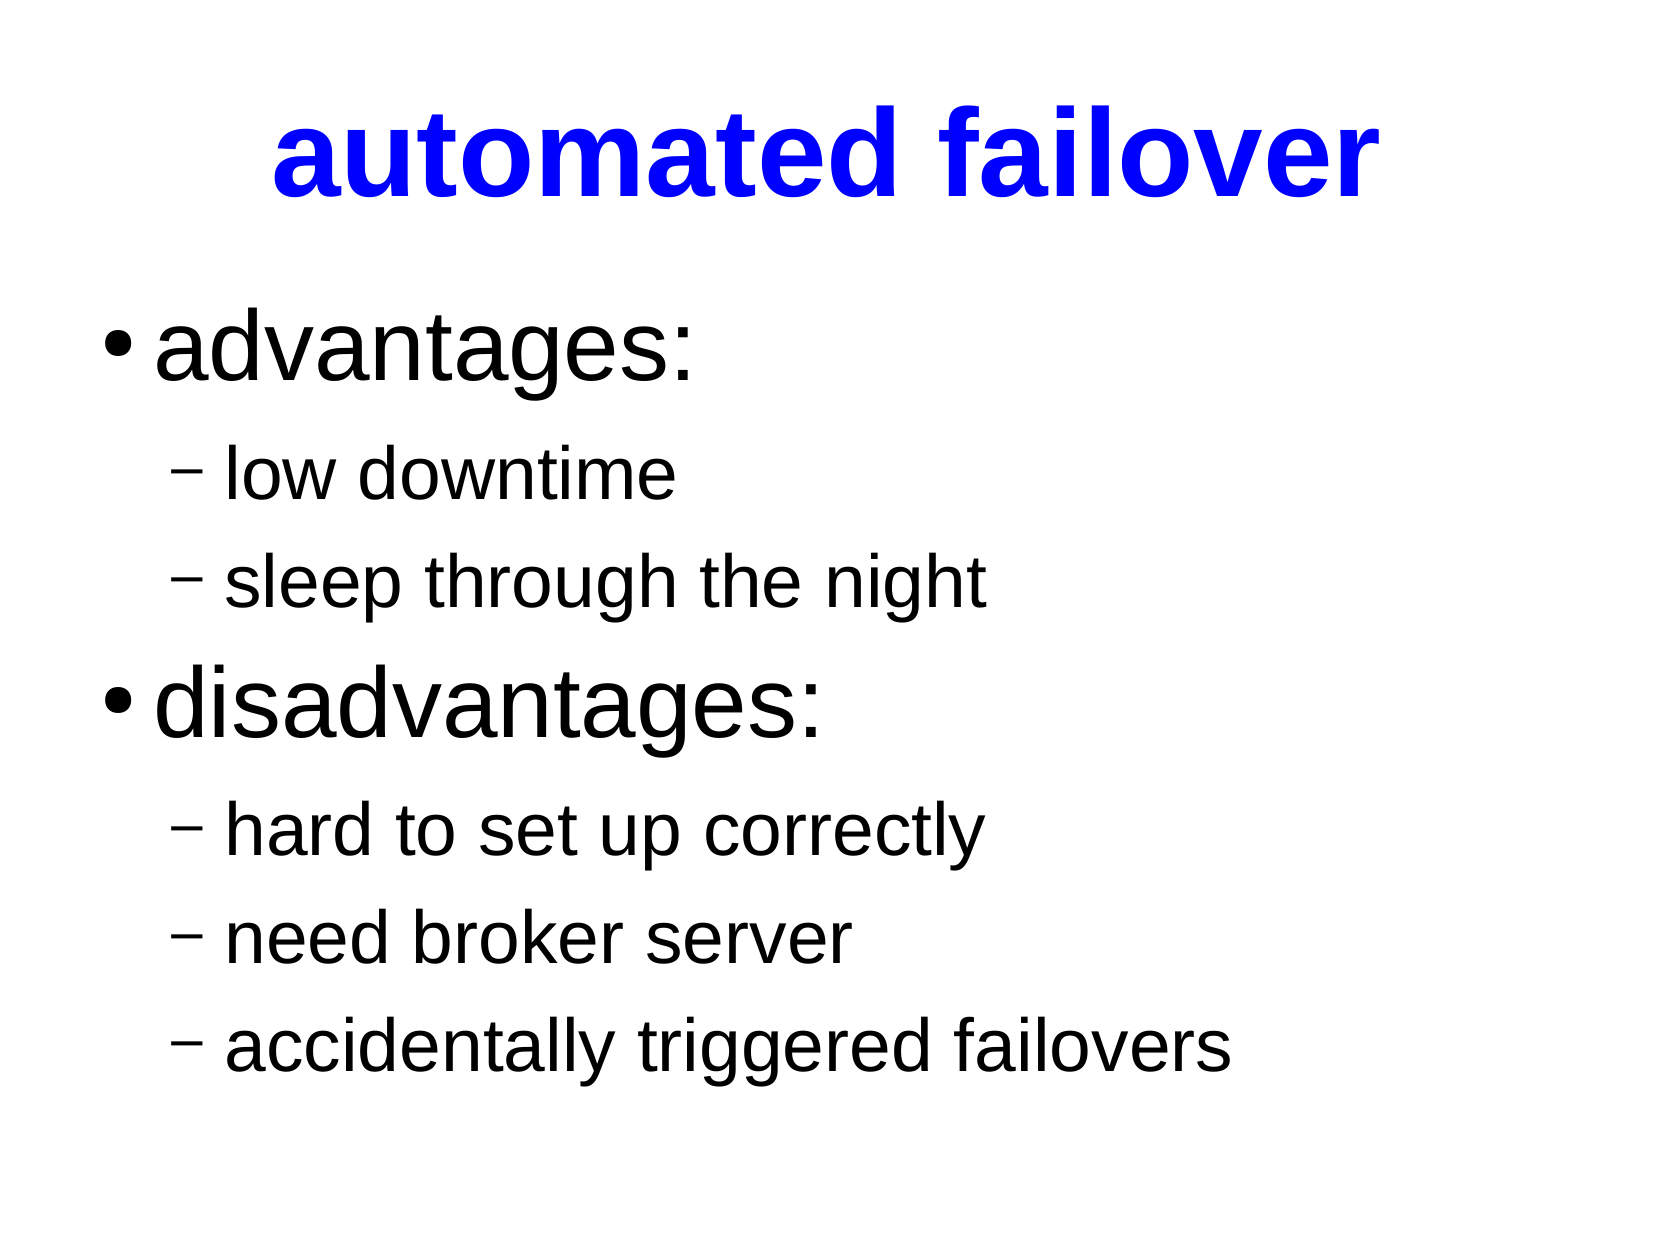

# automated failover
advantages:
low downtime
sleep through the night
disadvantages:
hard to set up correctly
need broker server
accidentally triggered failovers